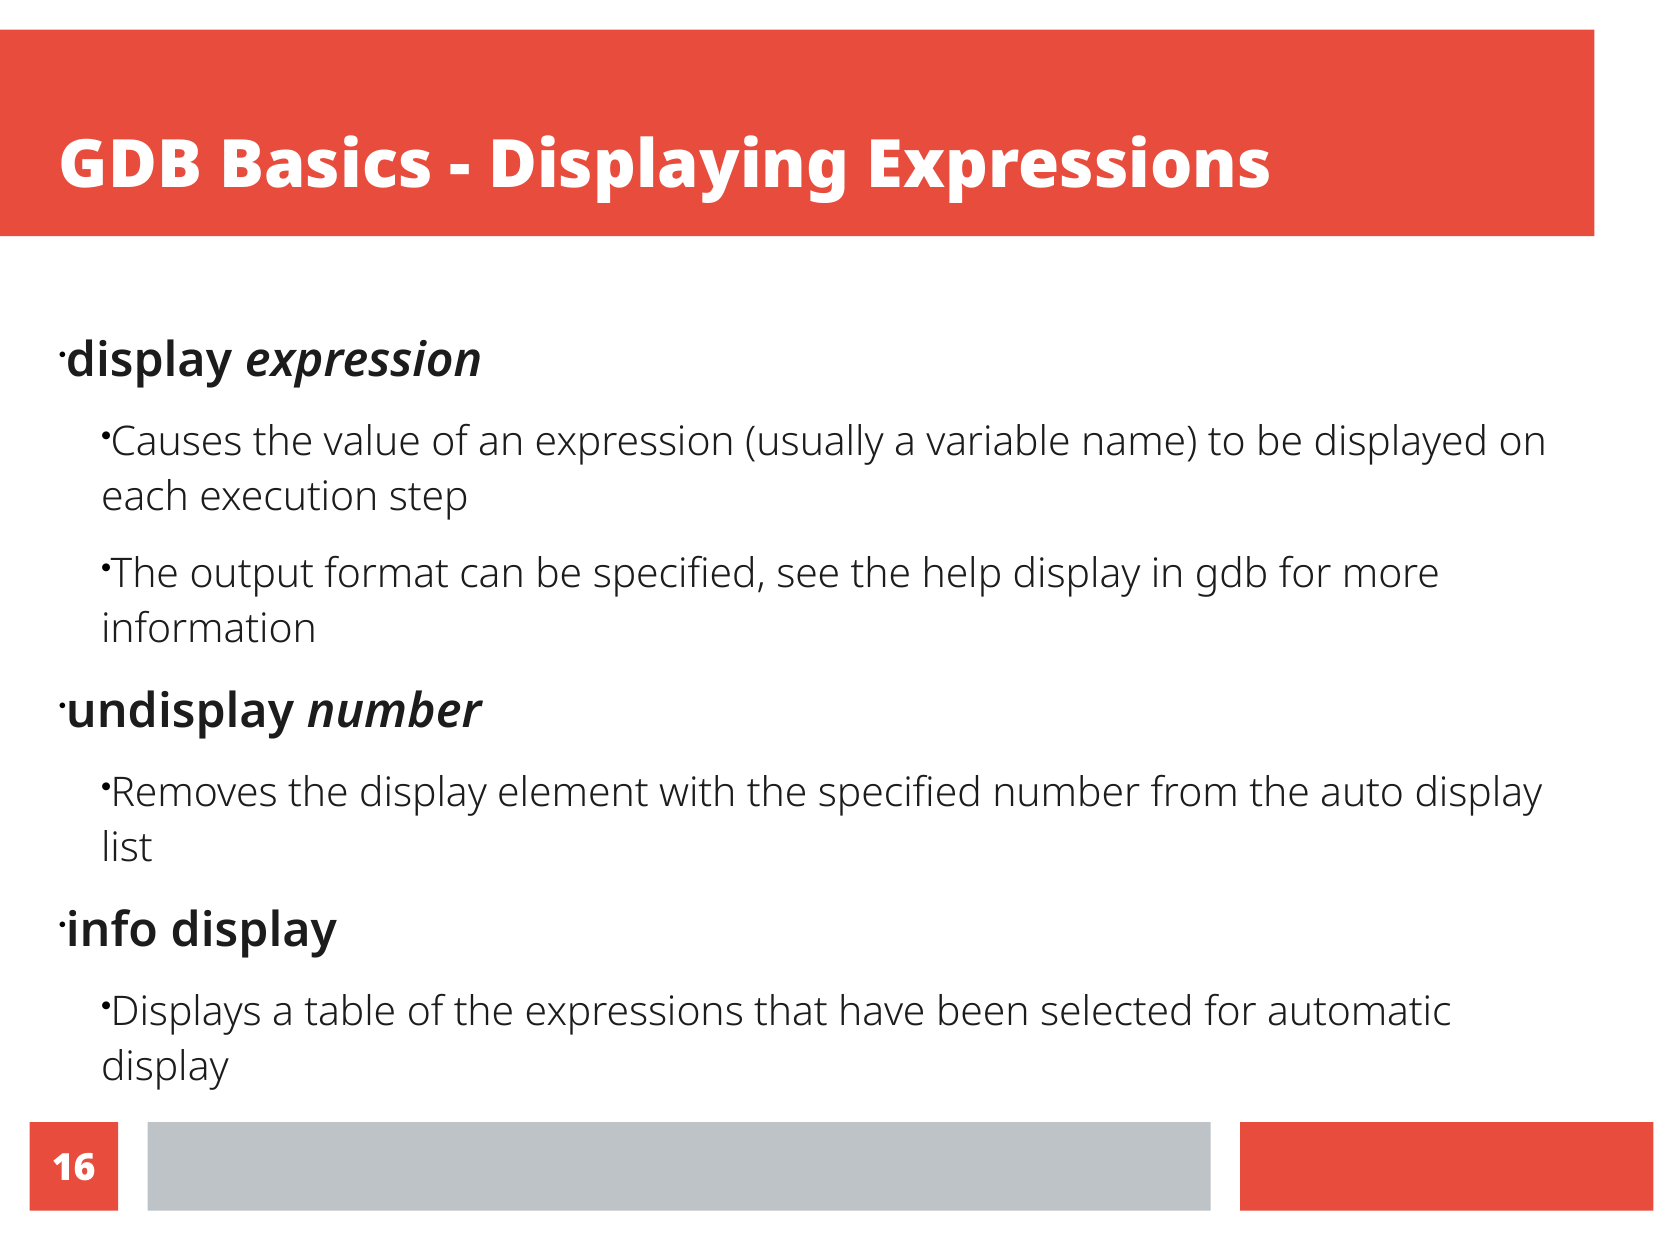

# GDB Basics - Displaying Expressions
display expression
Causes the value of an expression (usually a variable name) to be displayed on each execution step
The output format can be specified, see the help display in gdb for more information
undisplay number
Removes the display element with the specified number from the auto display list
info display
Displays a table of the expressions that have been selected for automatic display
16